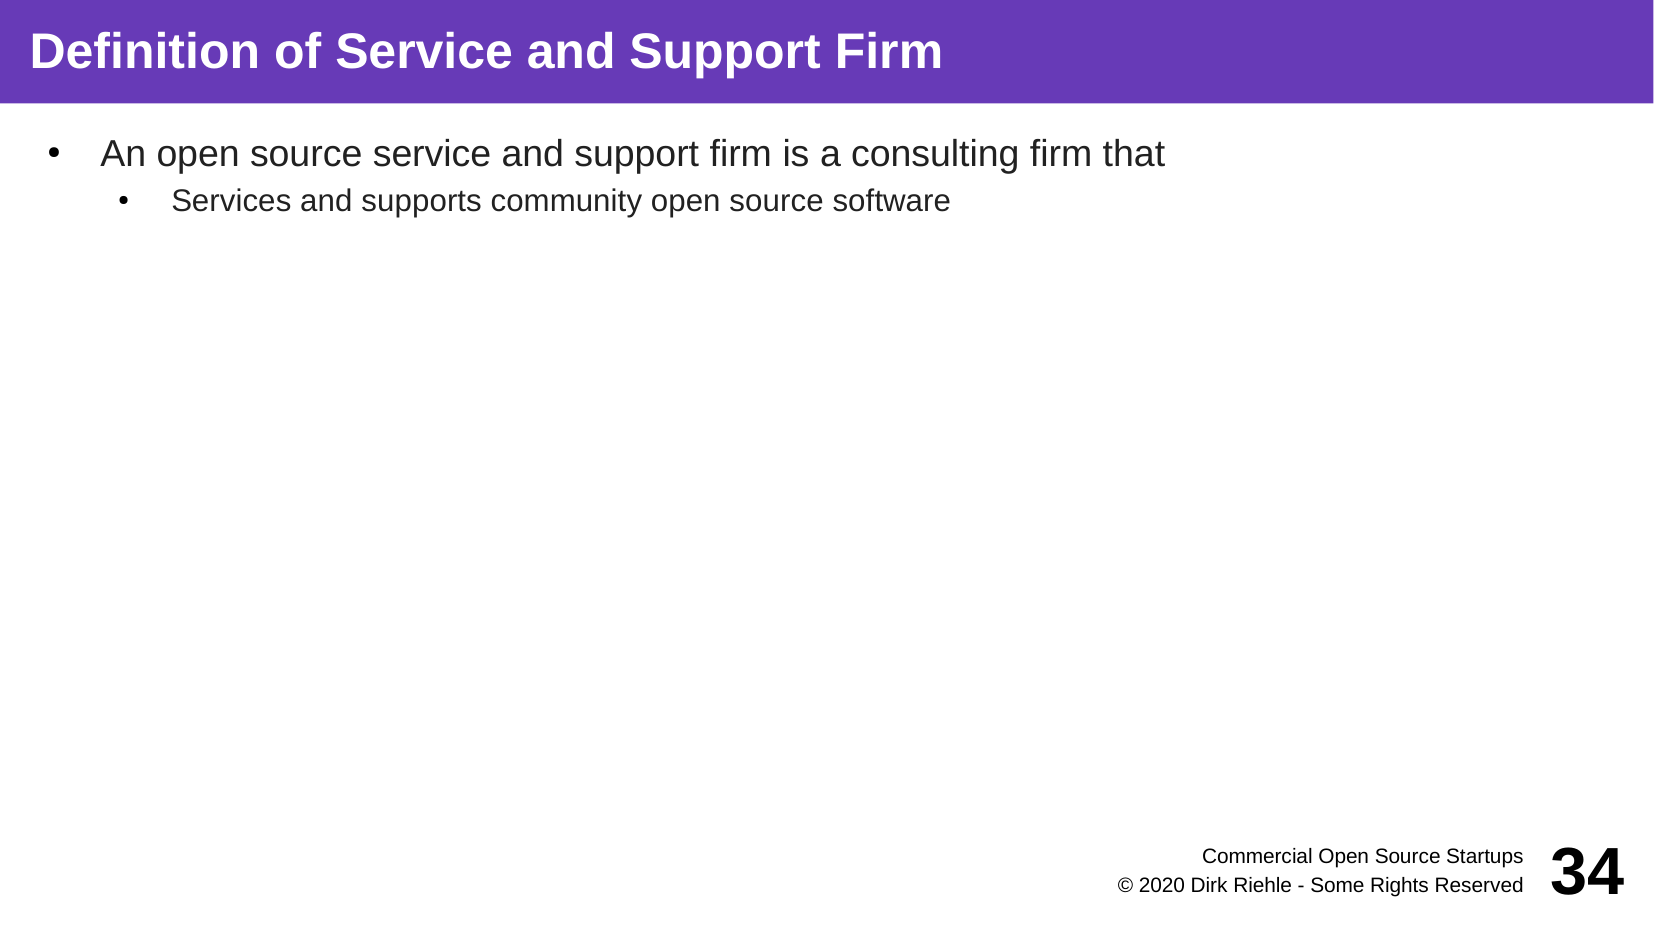

# Definition of Service and Support Firm
An open source service and support firm is a consulting firm that
Services and supports community open source software
Commercial Open Source Startups
34
© 2020 Dirk Riehle - Some Rights Reserved